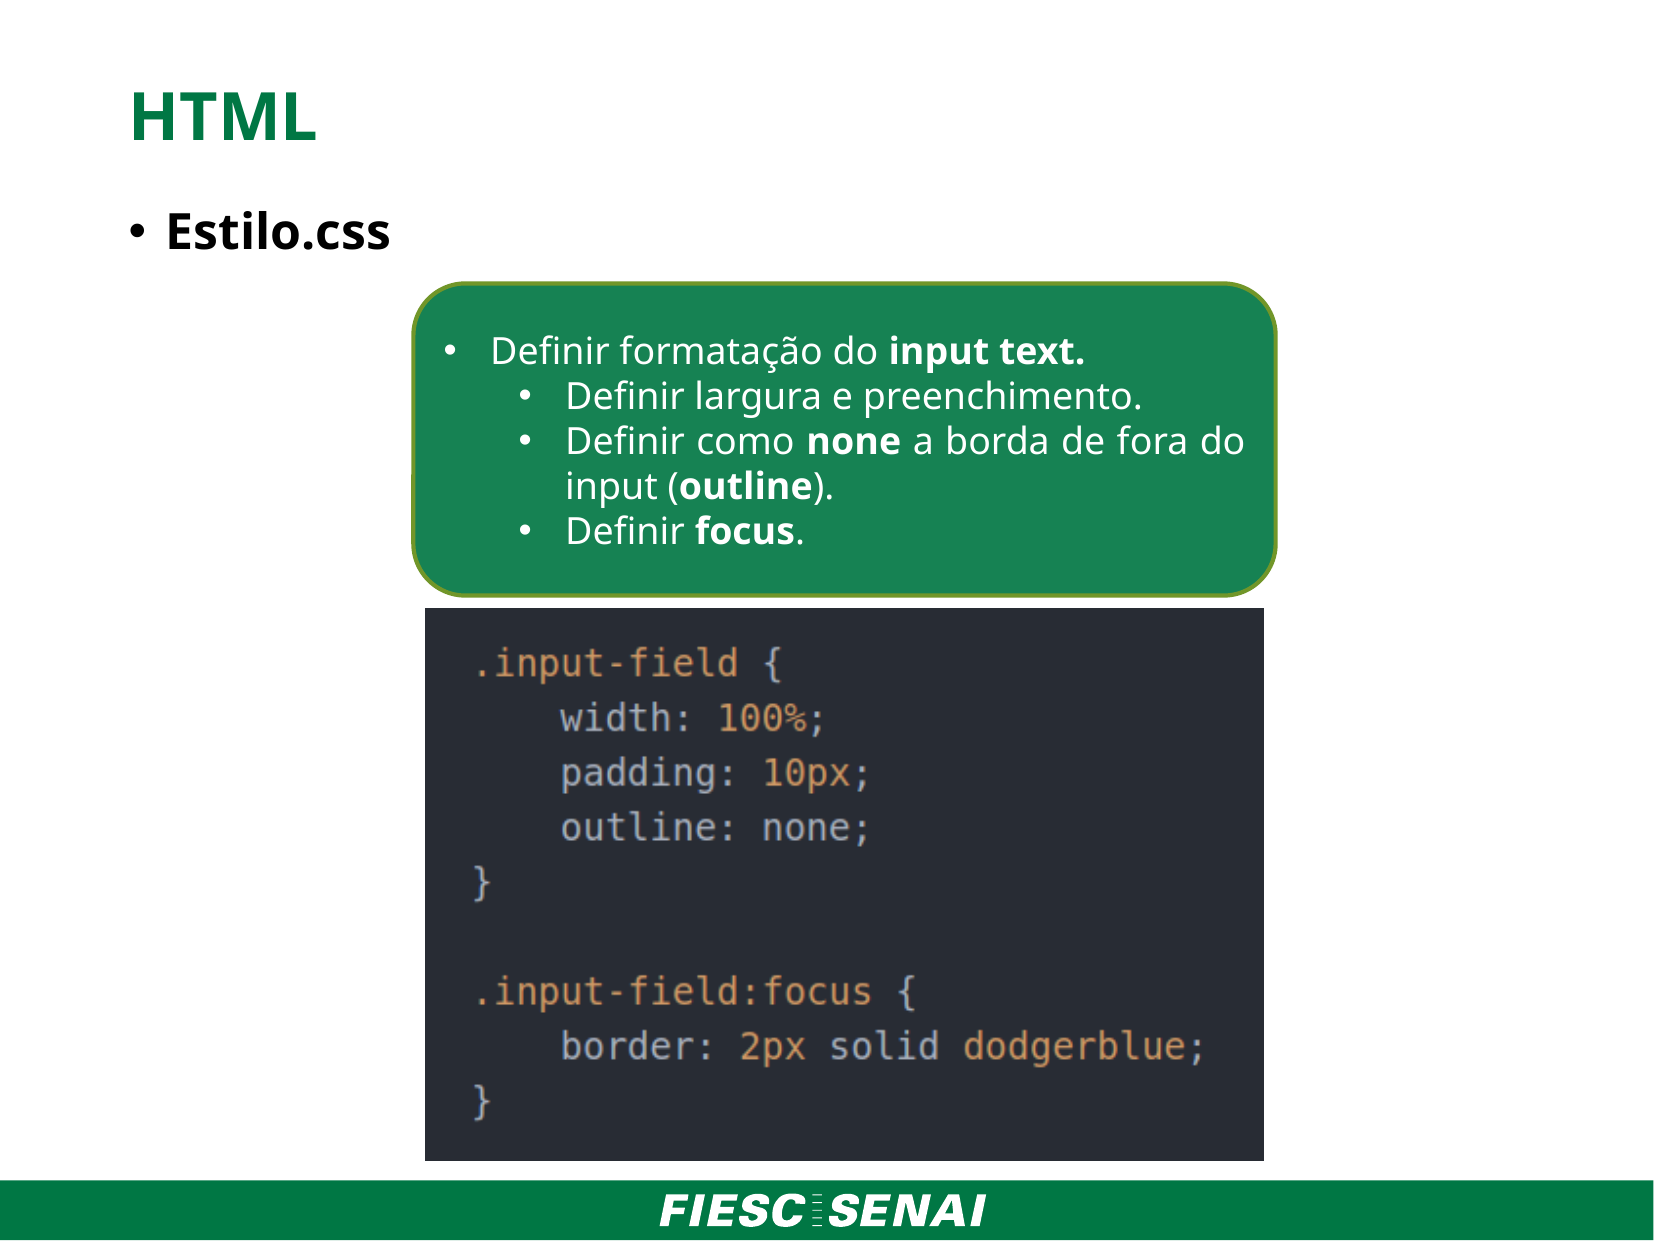

HTML
Estilo.css
Definir formatação do input text.
Definir largura e preenchimento.
Definir como none a borda de fora do input (outline).
Definir focus.